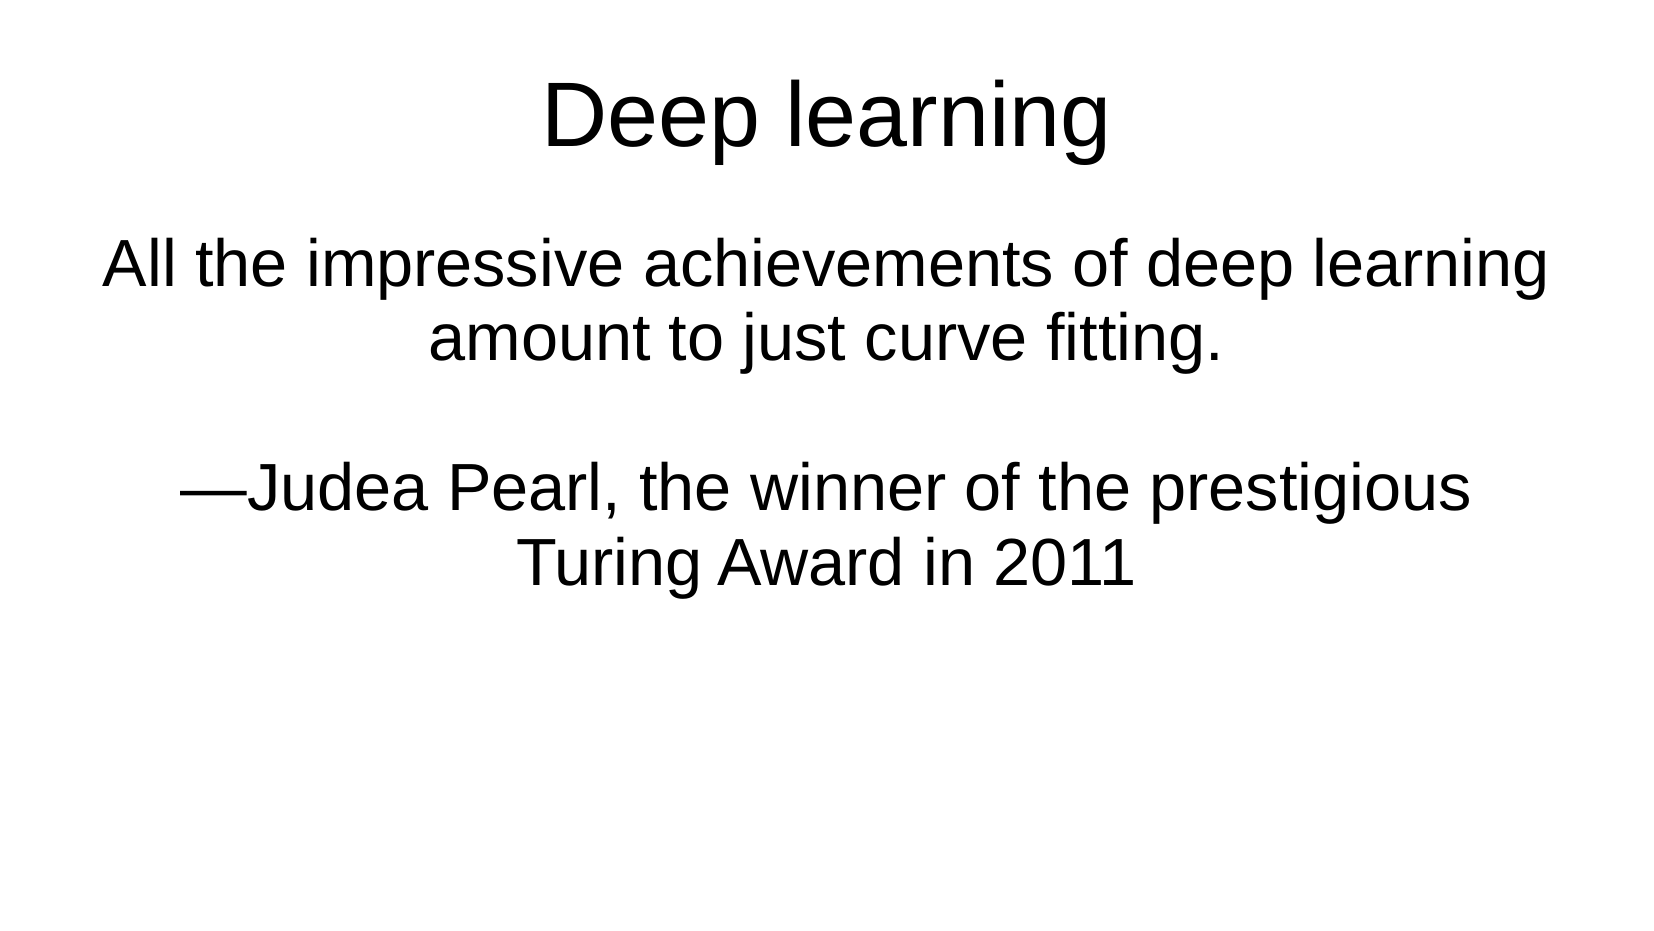

# Deep learning
All the impressive achievements of deep learning amount to just curve fitting.
—Judea Pearl, the winner of the prestigious Turing Award in 2011